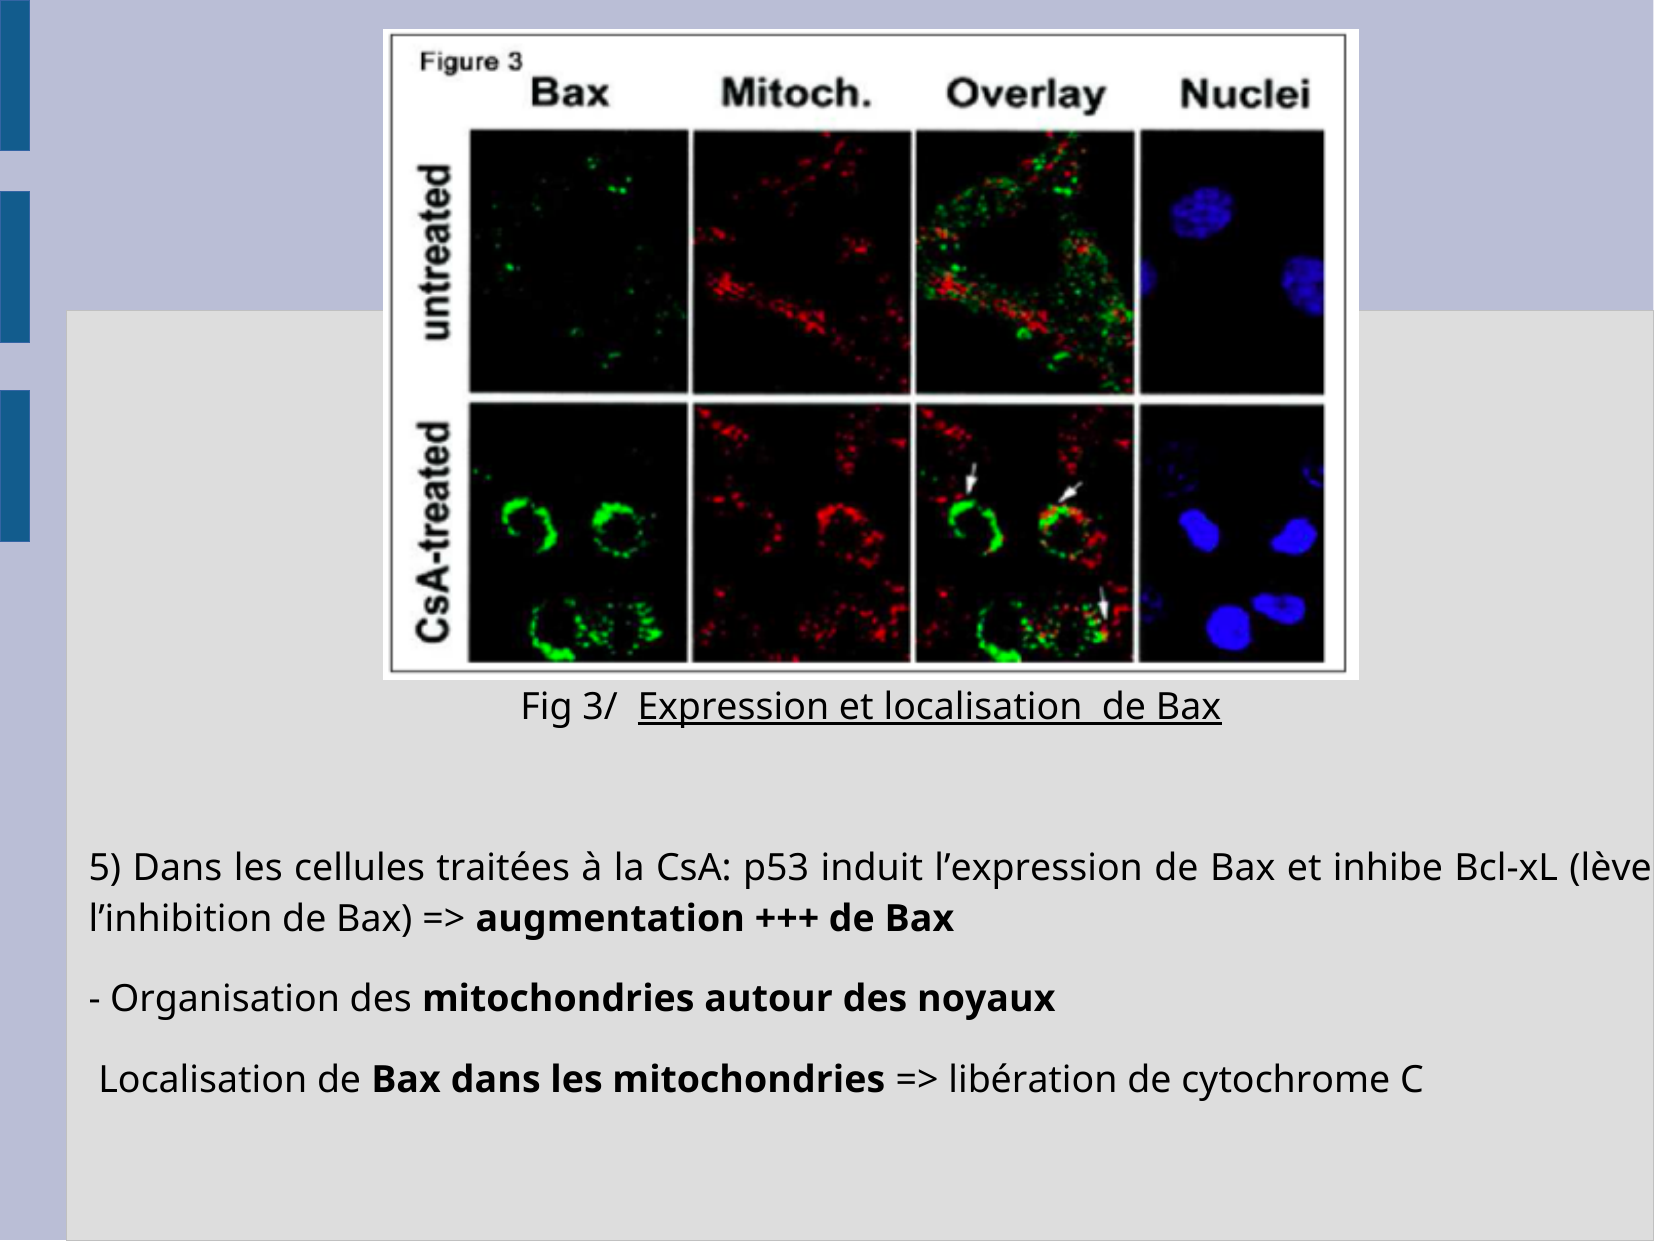

#
Fig 3/ Expression et localisation de Bax
5) Dans les cellules traitées à la CsA: p53 induit l’expression de Bax et inhibe Bcl-xL (lève l’inhibition de Bax) => augmentation +++ de Bax
- Organisation des mitochondries autour des noyaux
 Localisation de Bax dans les mitochondries => libération de cytochrome C